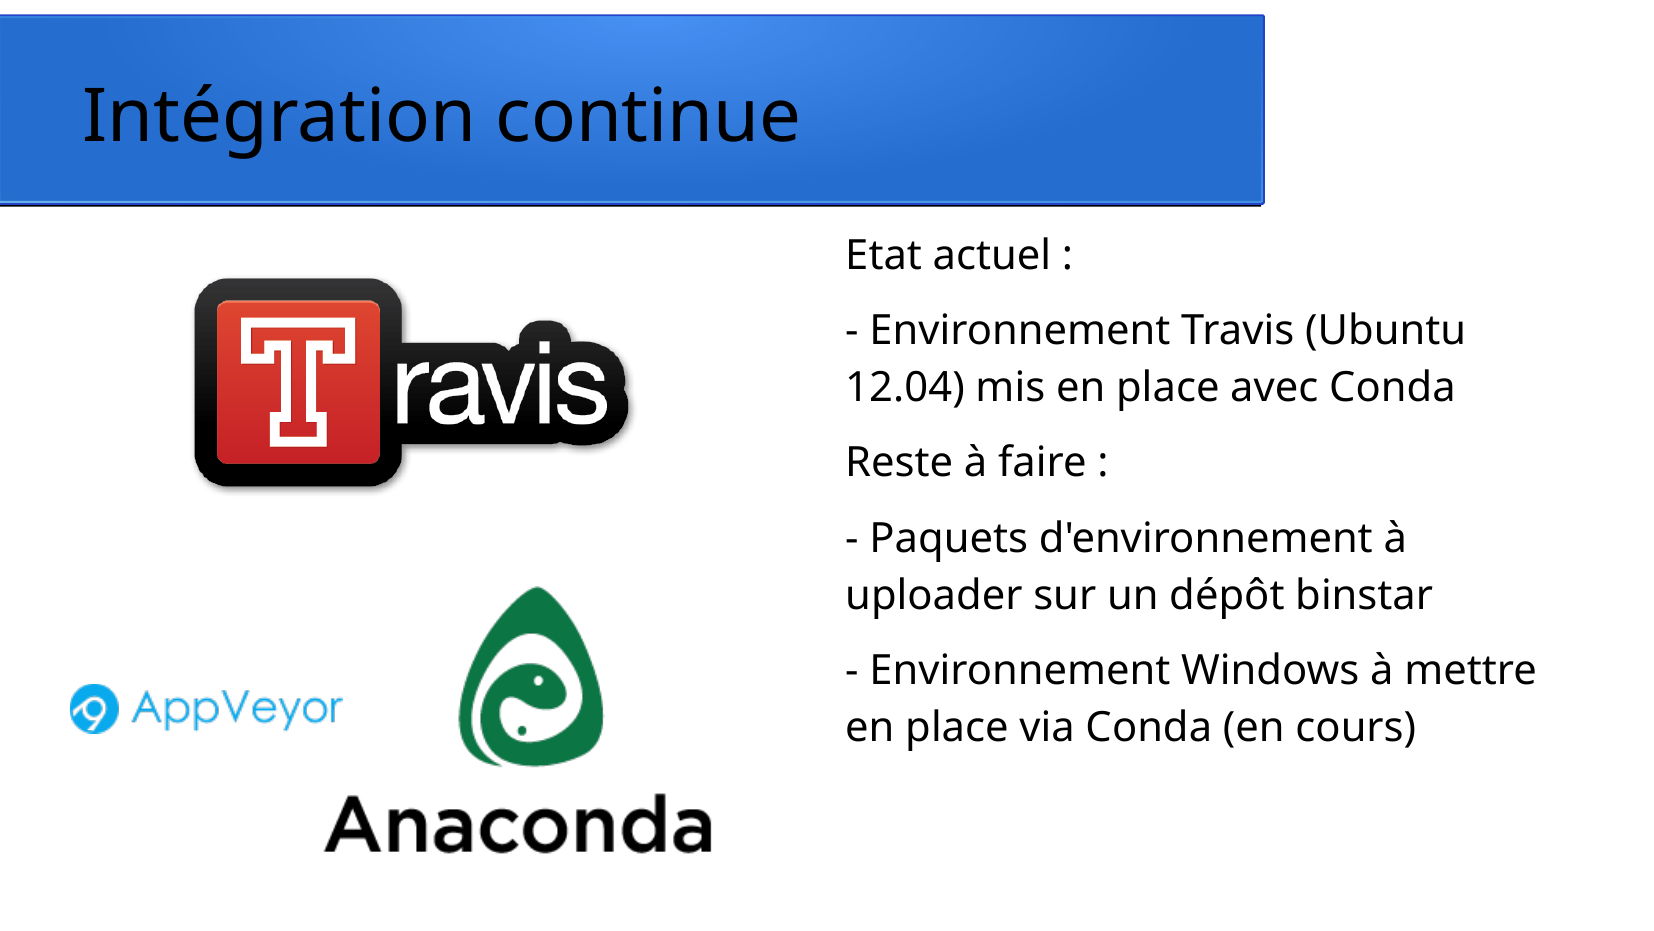

# Intégration continue
Etat actuel :
- Environnement Travis (Ubuntu 12.04) mis en place avec Conda
Reste à faire :
- Paquets d'environnement à uploader sur un dépôt binstar
- Environnement Windows à mettre en place via Conda (en cours)